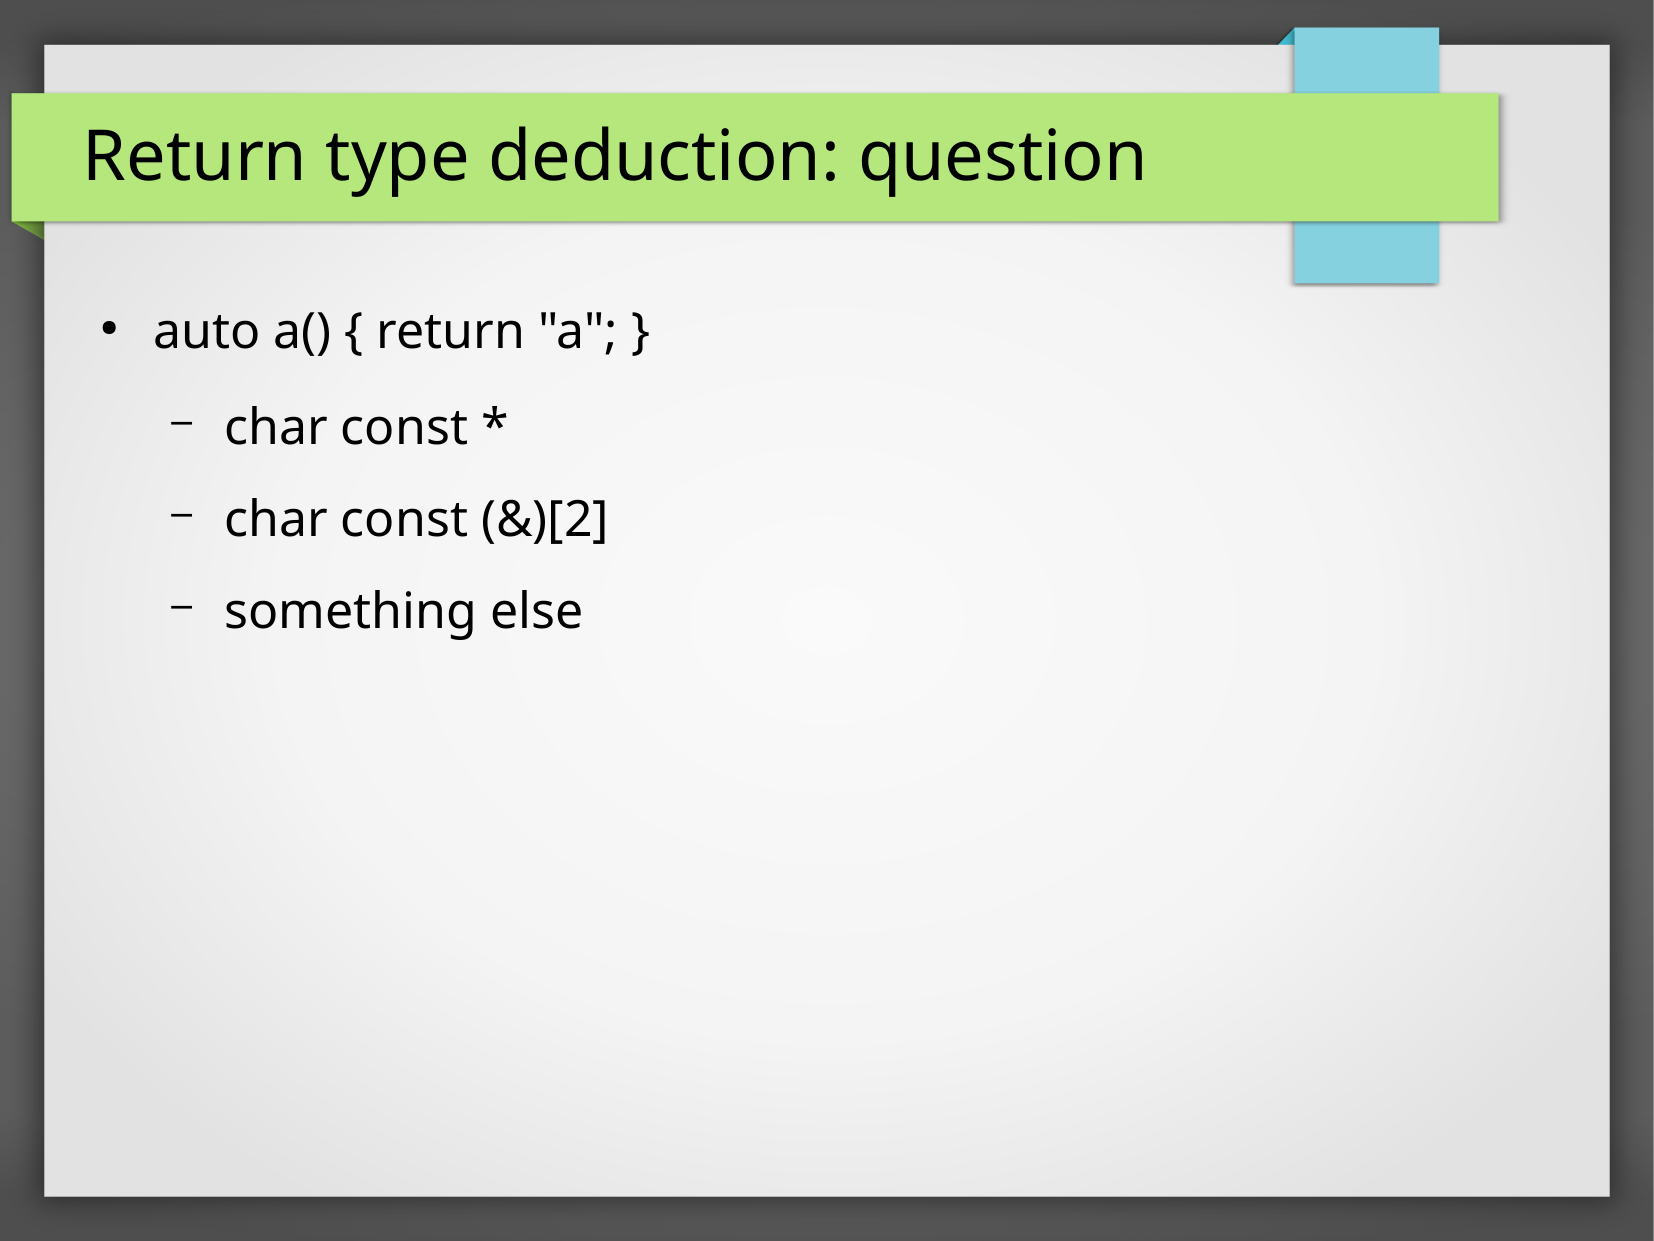

# Return type deduction: question
auto a() { return "a"; }
char const *
char const (&)[2]
something else